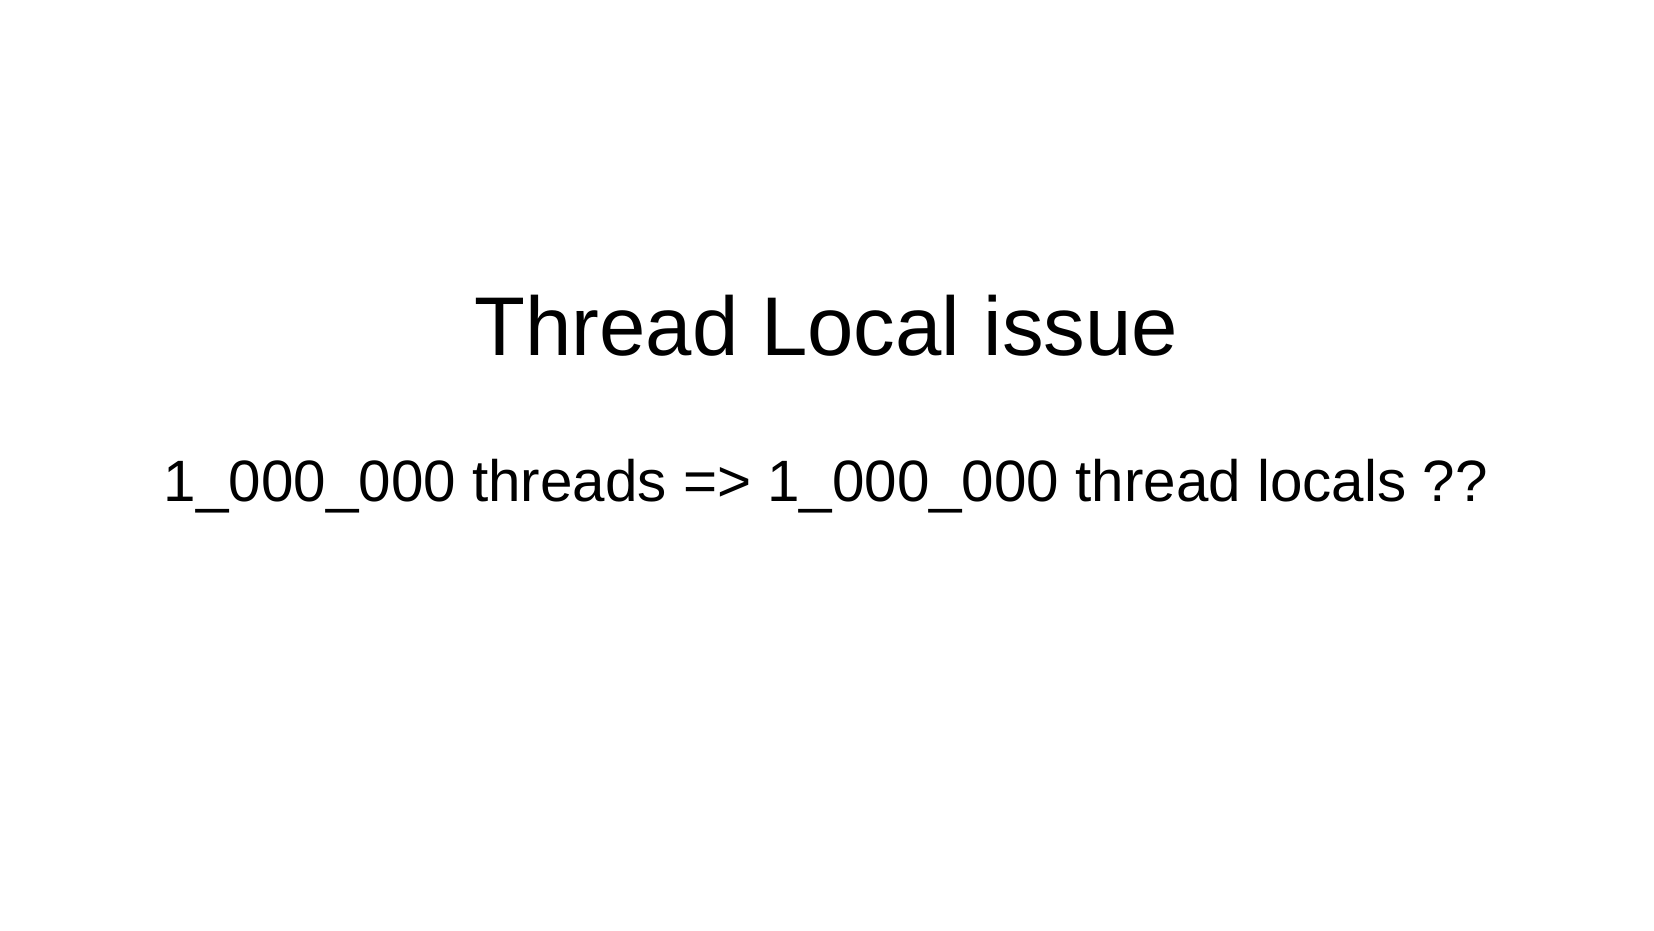

# Thread Local issue
1_000_000 threads => 1_000_000 thread locals ??